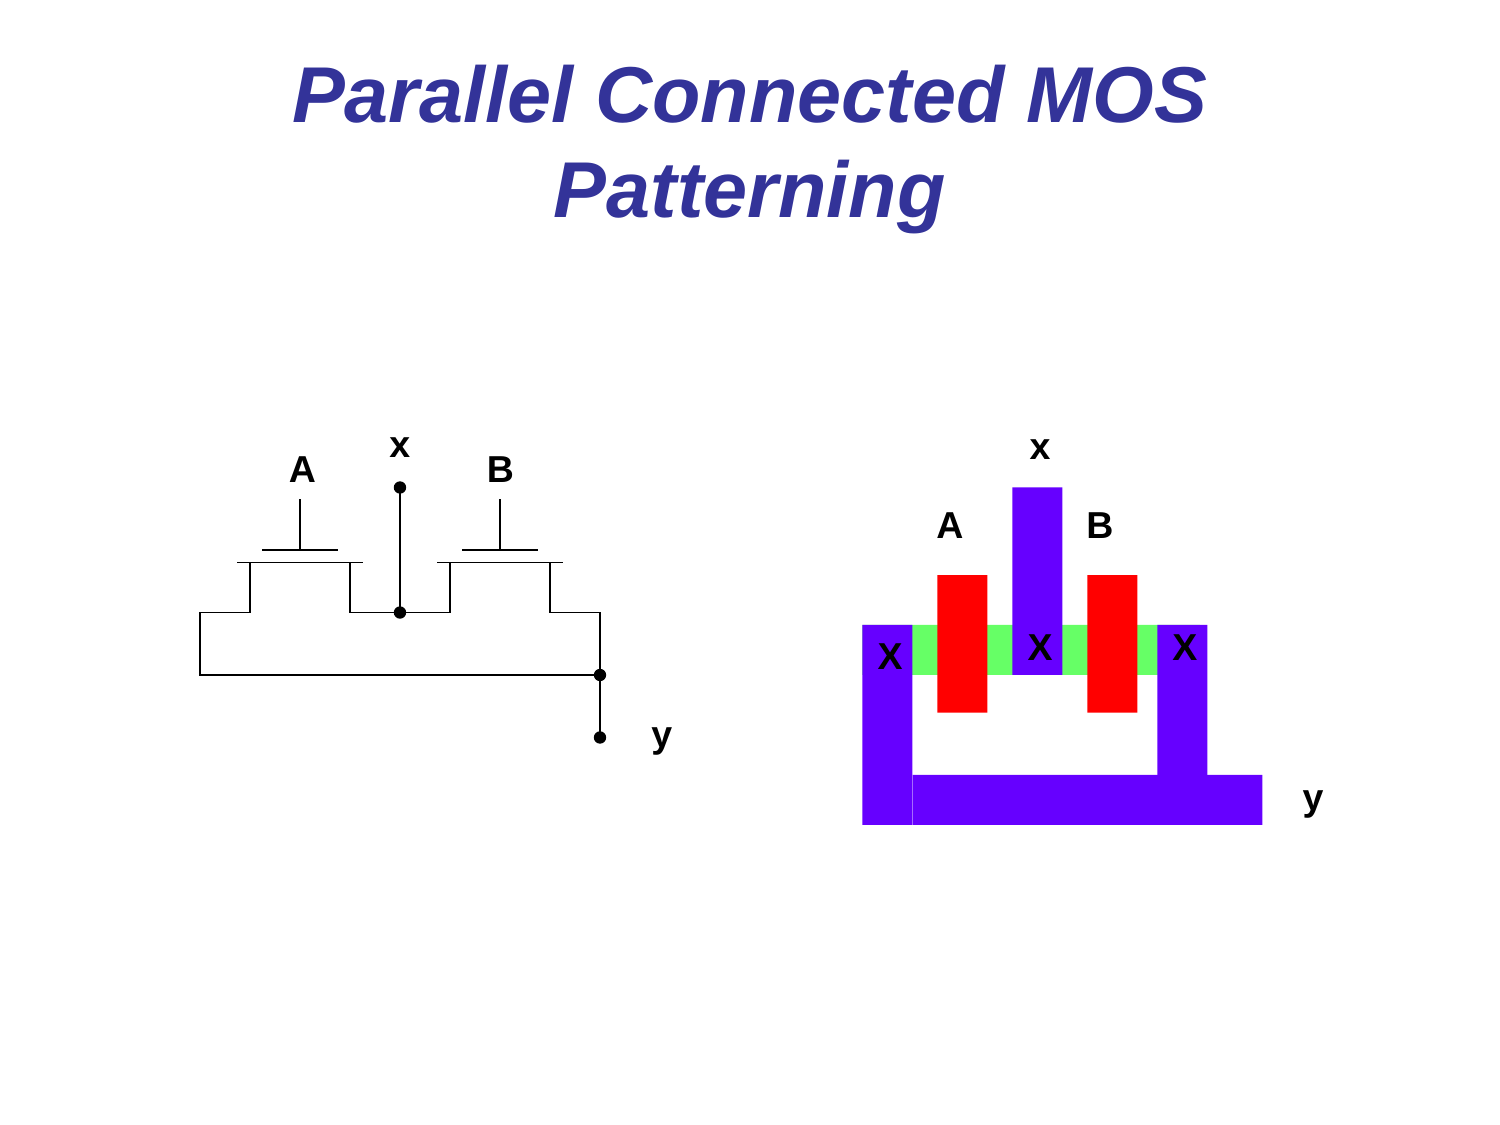

# Parallel Connected MOS Patterning
x
x
A
B
A
B
X
X
X
y
y